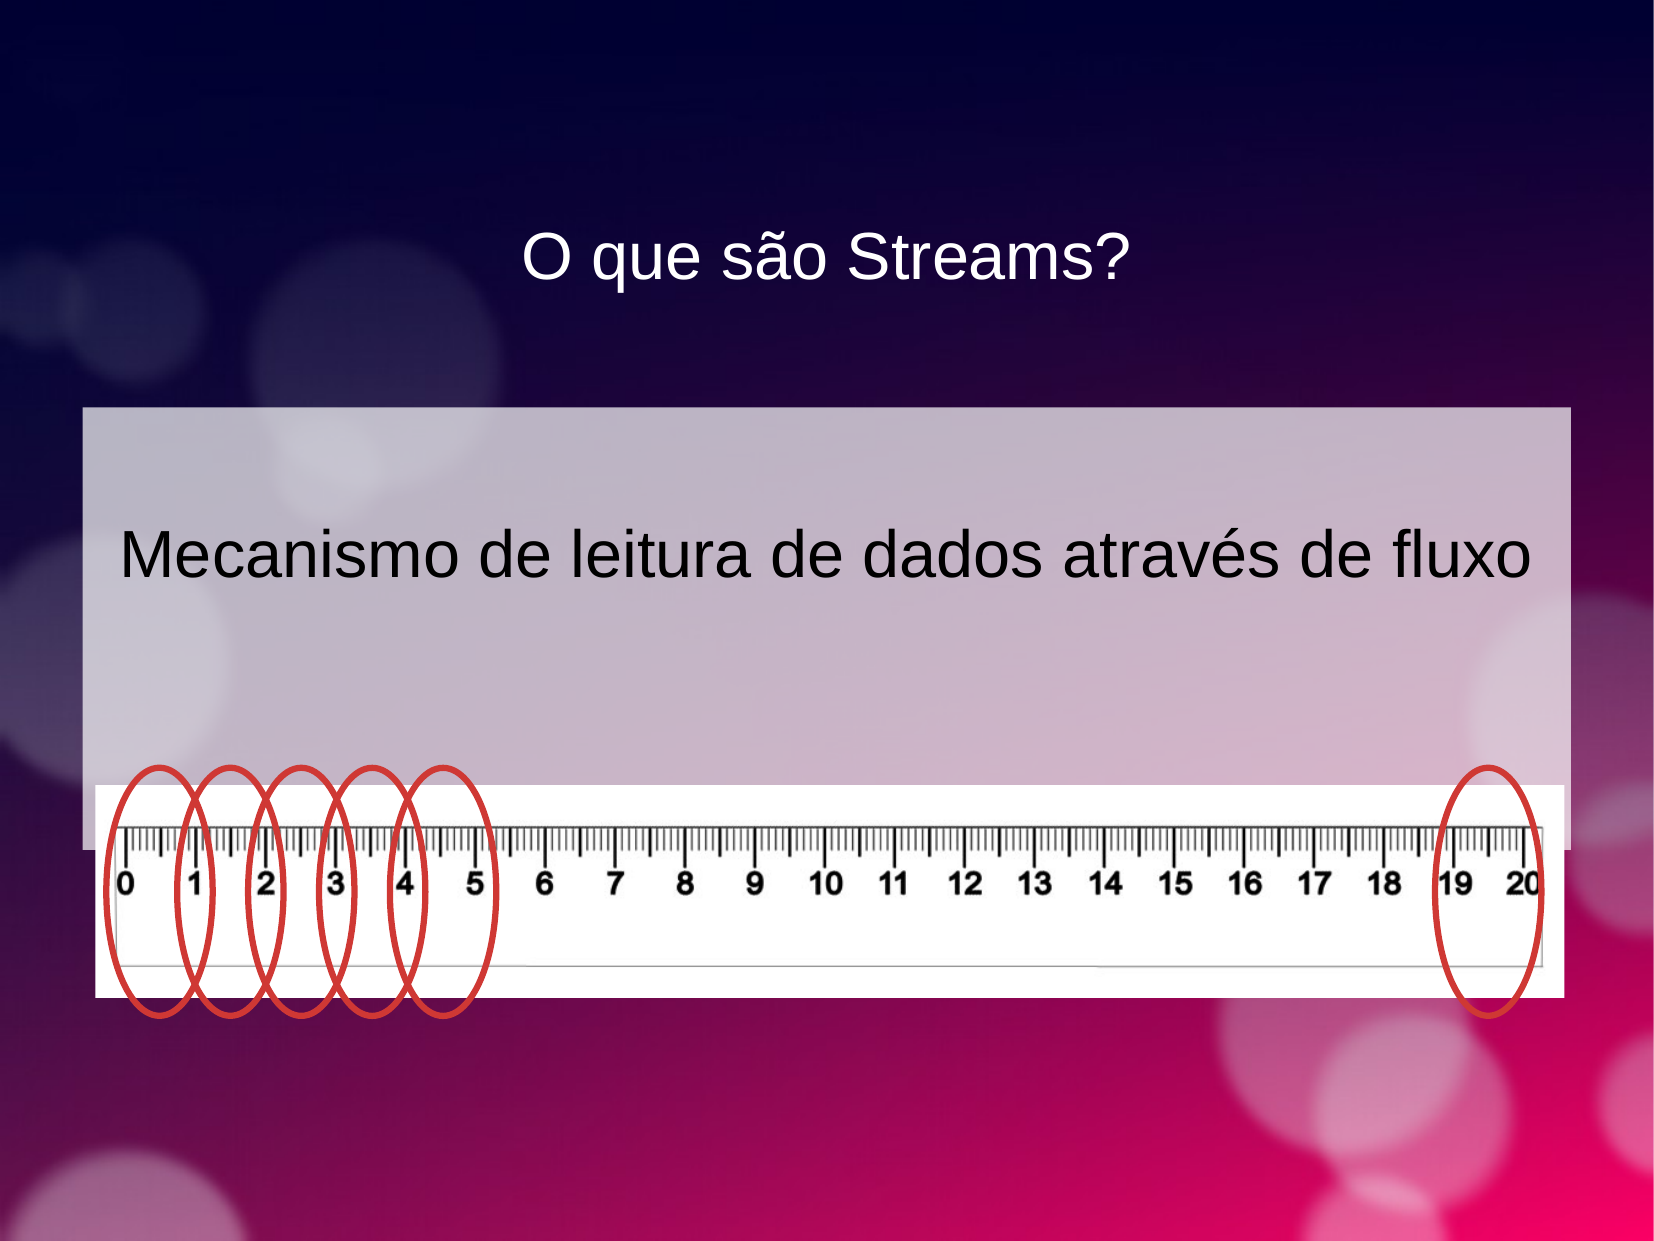

# O que são Streams?
Mecanismo de leitura de dados através de fluxo